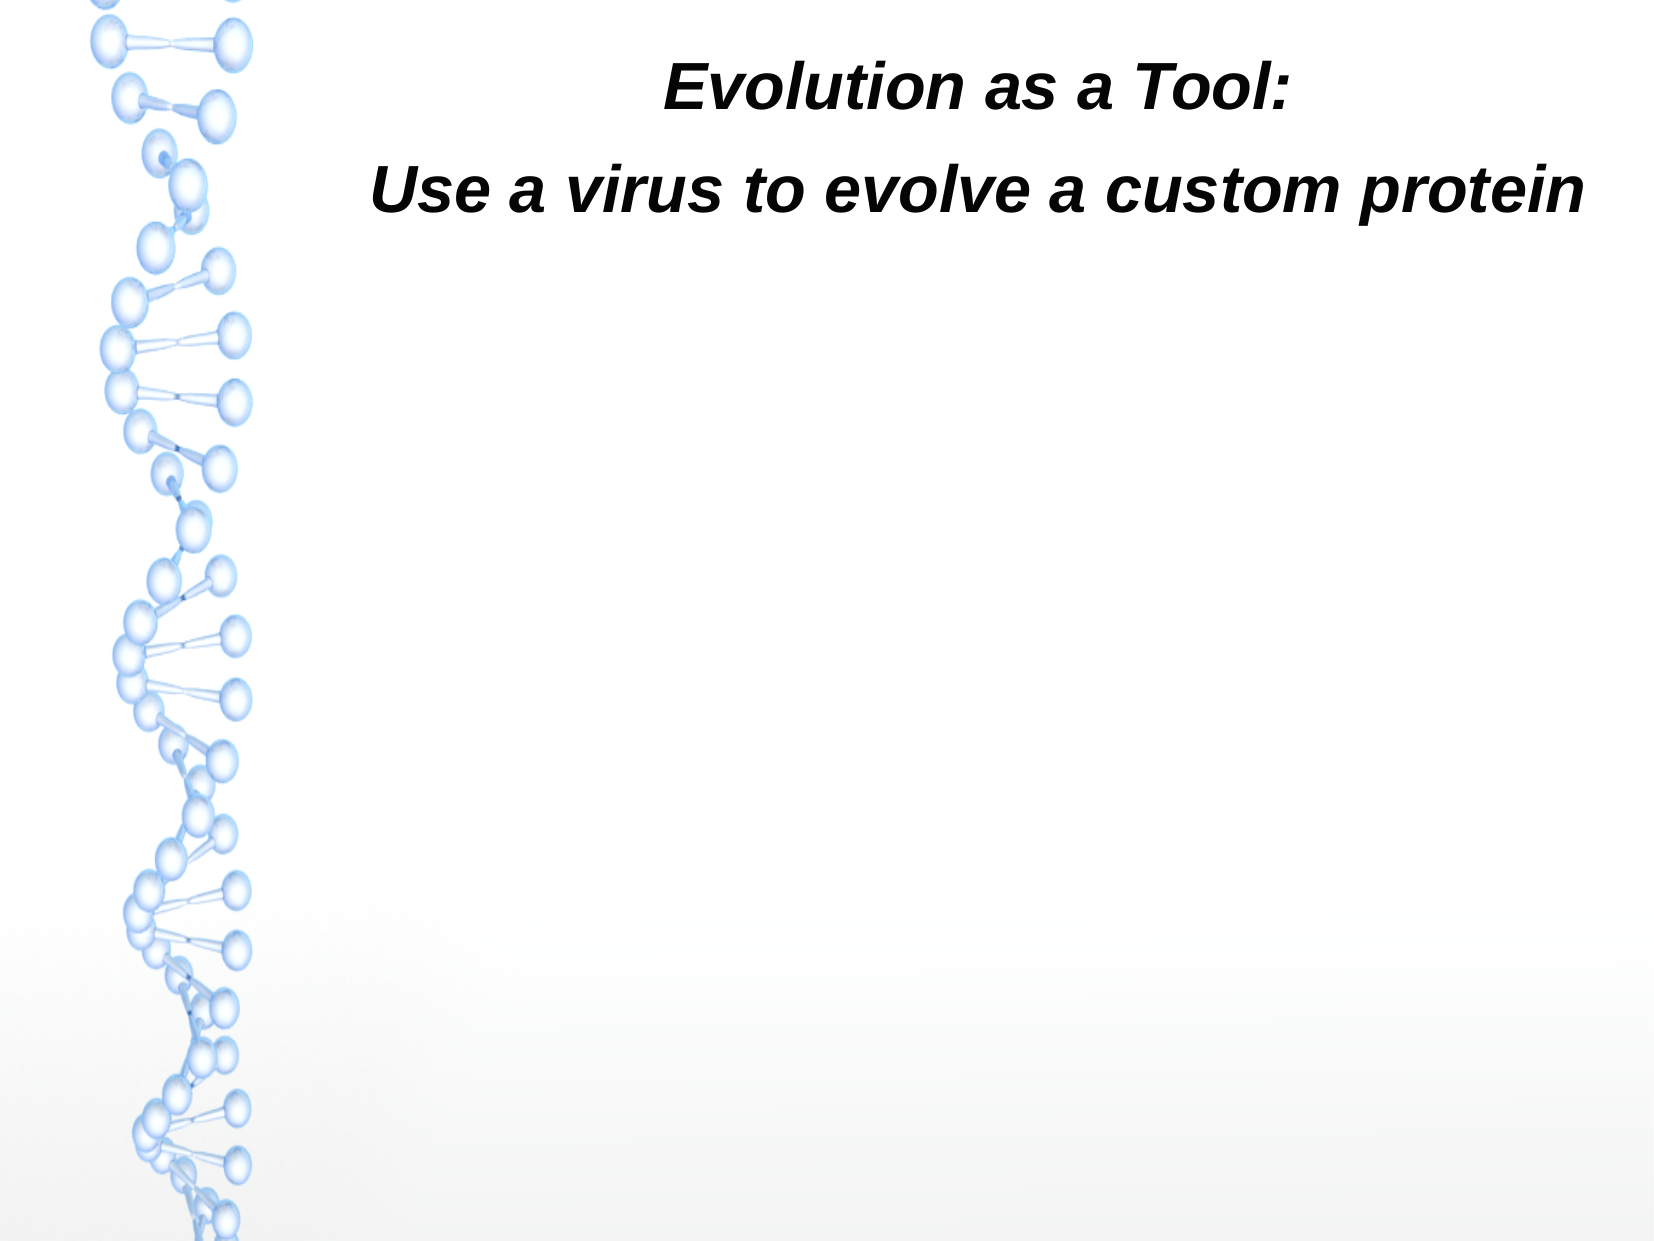

# Evolution as a Tool:
Use a virus to evolve a custom protein